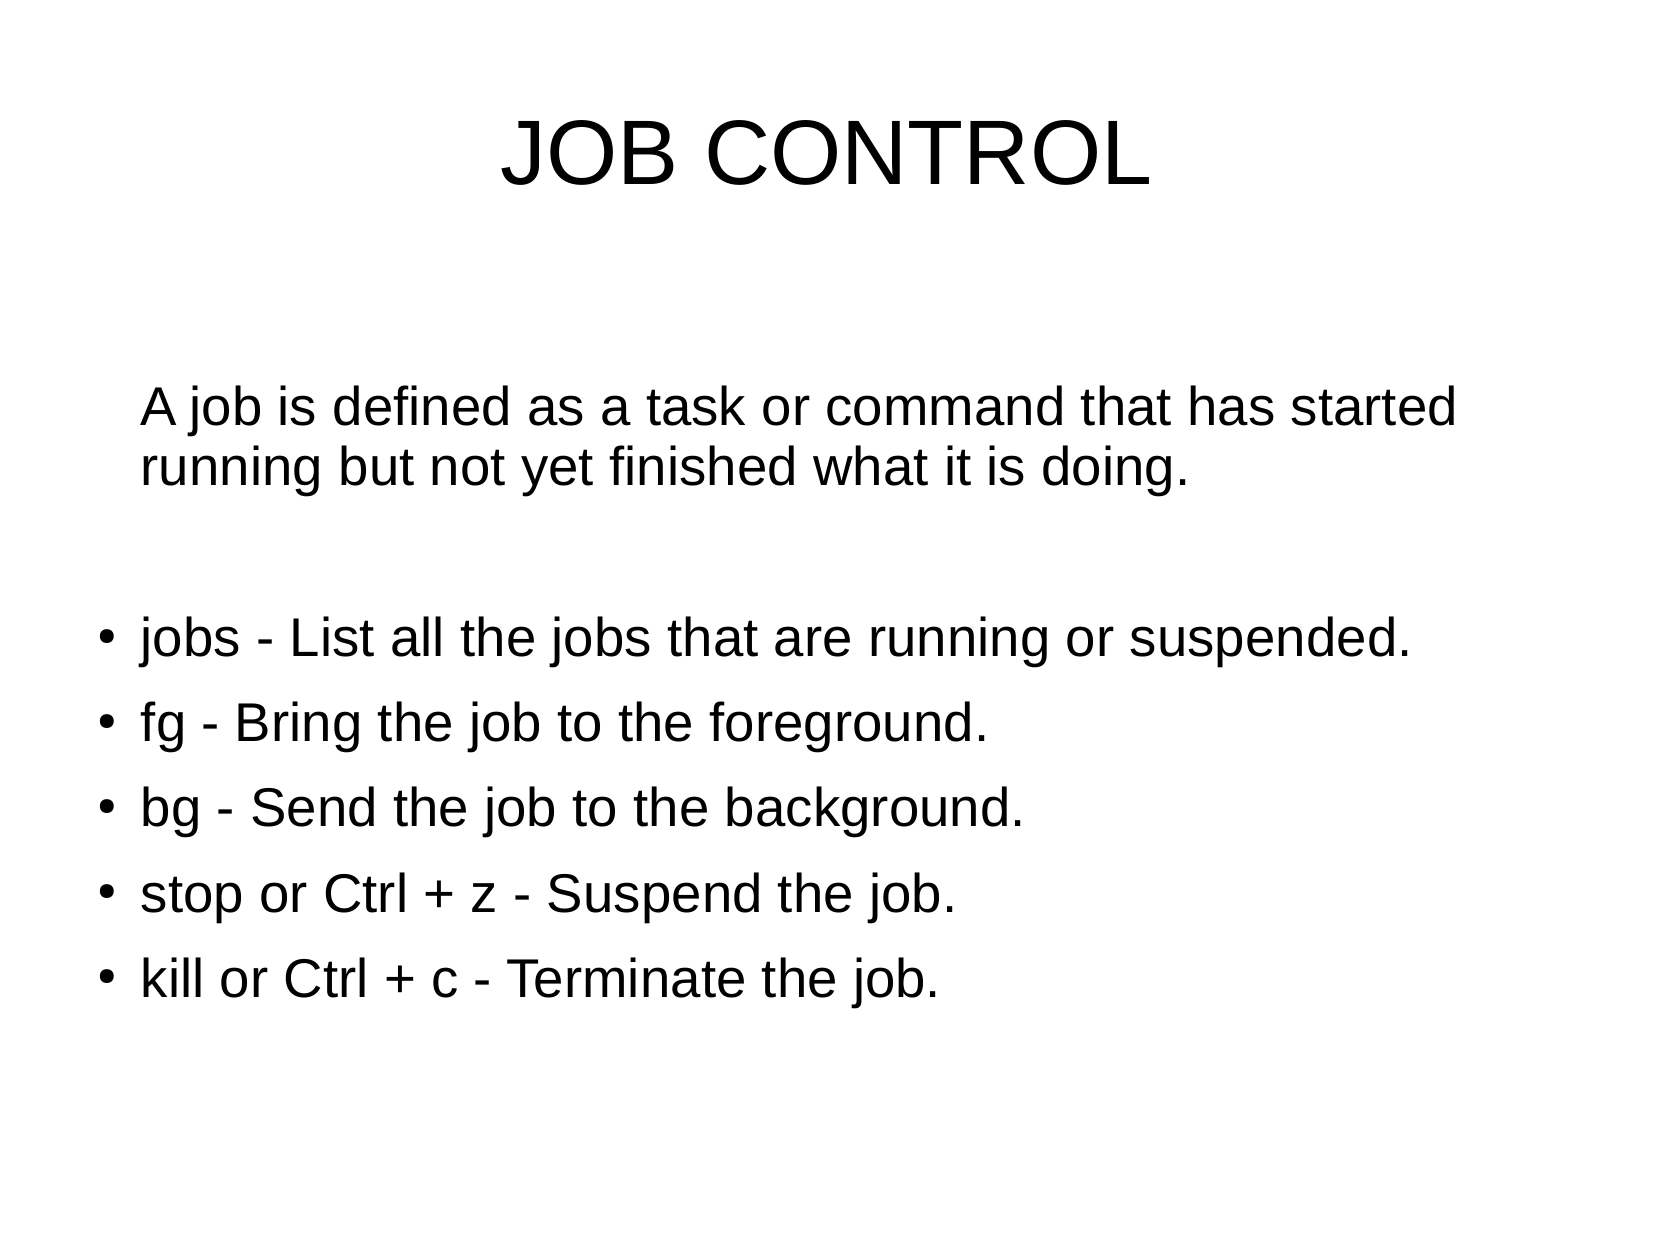

# JOB CONTROL
A job is defined as a task or command that has started running but not yet finished what it is doing.
jobs - List all the jobs that are running or suspended.
fg - Bring the job to the foreground.
bg - Send the job to the background.
stop or Ctrl + z - Suspend the job.
kill or Ctrl + c - Terminate the job.